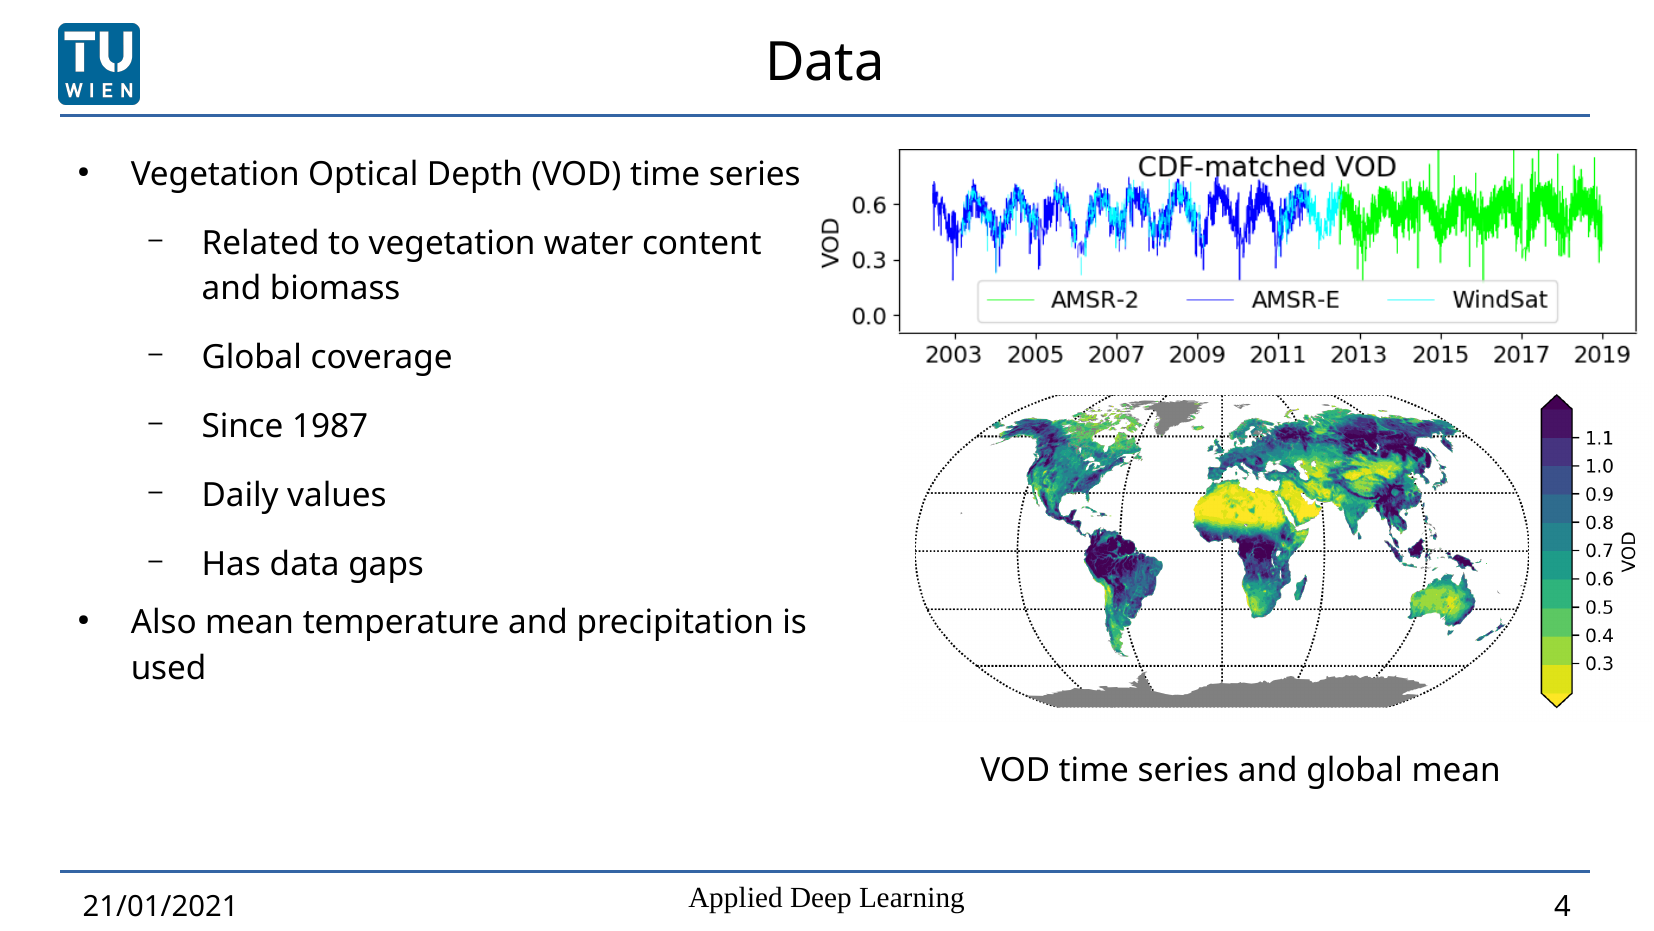

# Data
Vegetation Optical Depth (VOD) time series
Related to vegetation water content and biomass
Global coverage
Since 1987
Daily values
Has data gaps
Also mean temperature and precipitation is used
VOD time series and global mean
VODCA, EGU 2019
09/04/2019
4